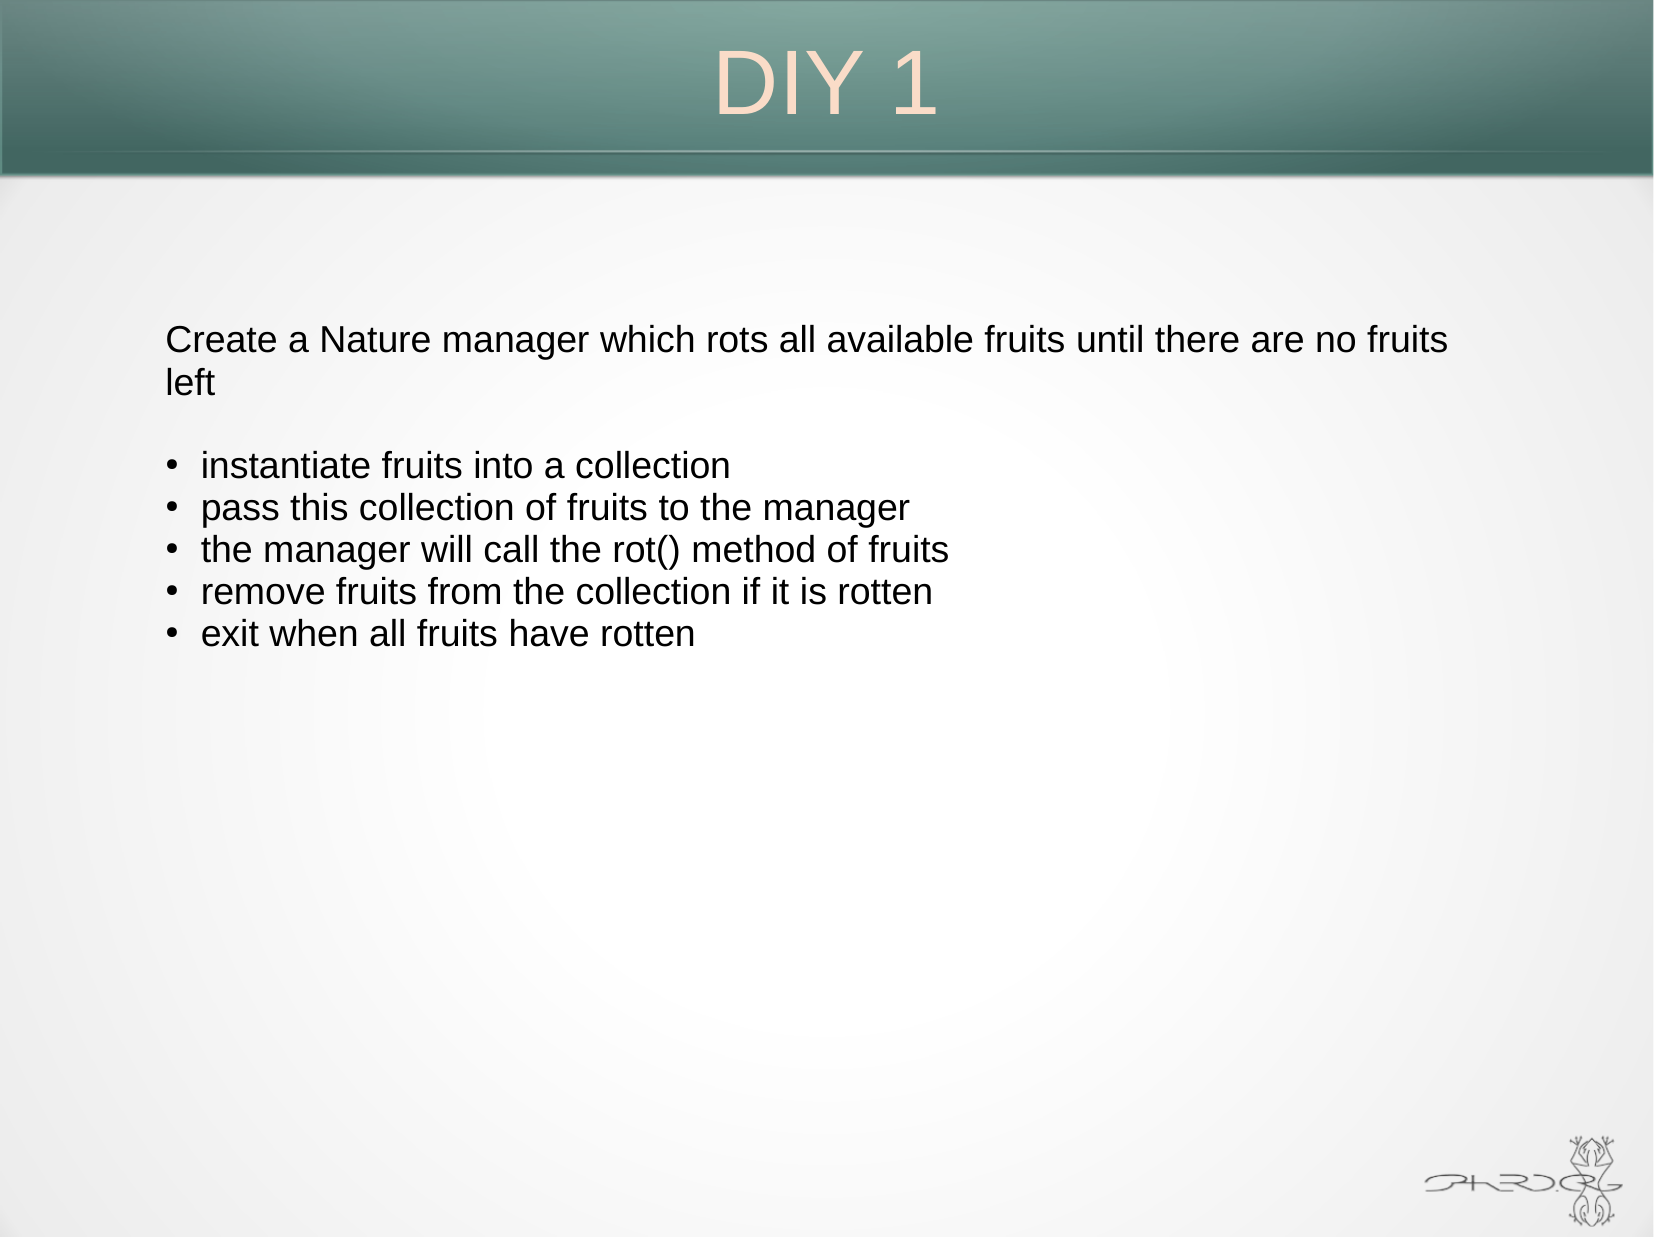

# DIY 1
Create a Nature manager which rots all available fruits until there are no fruits left
instantiate fruits into a collection
pass this collection of fruits to the manager
the manager will call the rot() method of fruits
remove fruits from the collection if it is rotten
exit when all fruits have rotten